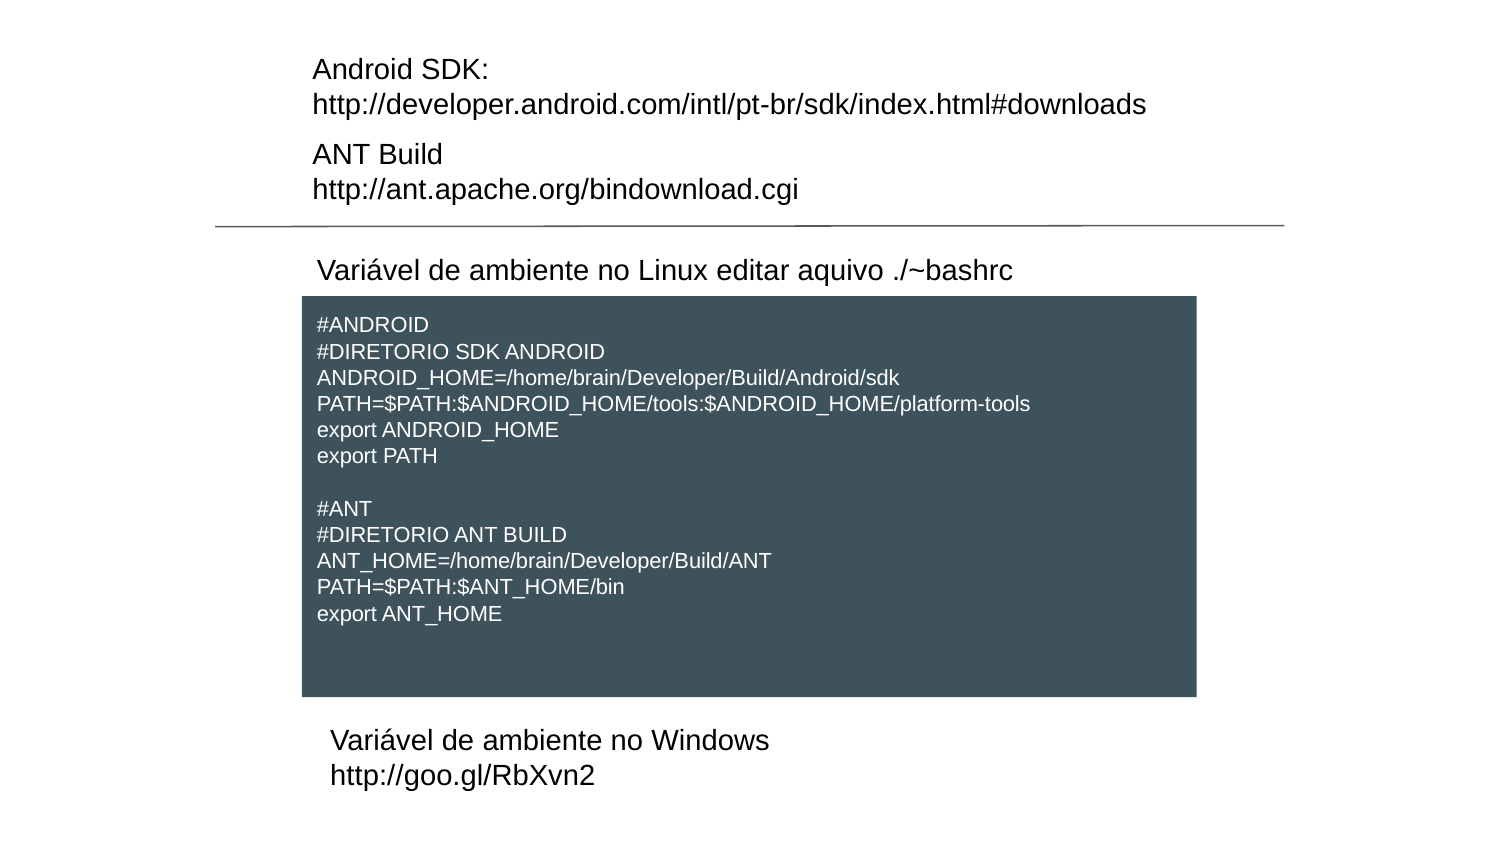

Android SDK:
http://developer.android.com/intl/pt-br/sdk/index.html#downloads
ANT Build
http://ant.apache.org/bindownload.cgi
Variável de ambiente no Linux editar aquivo ./~bashrc
#ANDROID
#DIRETORIO SDK ANDROID
ANDROID_HOME=/home/brain/Developer/Build/Android/sdk
PATH=$PATH:$ANDROID_HOME/tools:$ANDROID_HOME/platform-tools
export ANDROID_HOME
export PATH
#ANT
#DIRETORIO ANT BUILD
ANT_HOME=/home/brain/Developer/Build/ANT
PATH=$PATH:$ANT_HOME/bin
export ANT_HOME
Variável de ambiente no Windows
http://goo.gl/RbXvn2